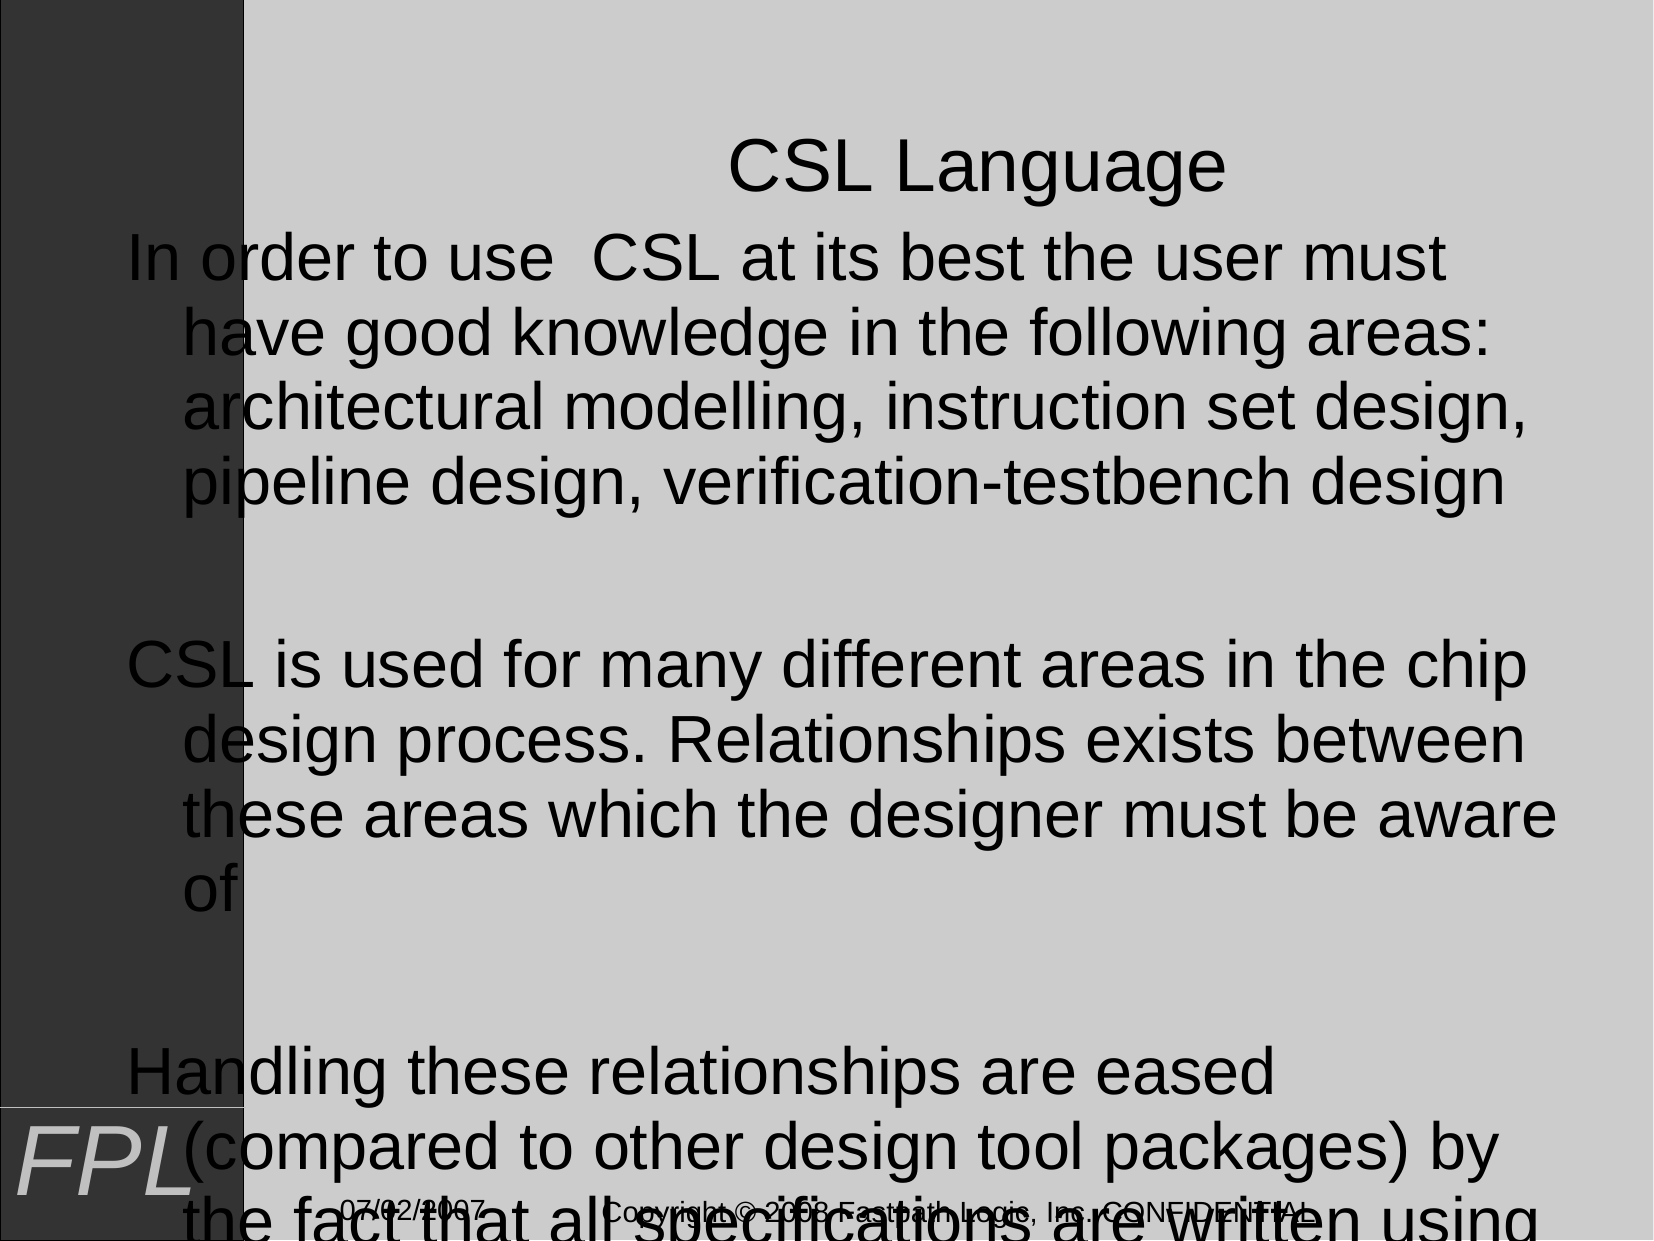

# CSL Language
In order to use CSL at its best the user must have good knowledge in the following areas: architectural modelling, instruction set design, pipeline design, verification-testbench design
CSL is used for many different areas in the chip design process. Relationships exists between these areas which the designer must be aware of
Handling these relationships are eased (compared to other design tool packages) by the fact that all specifications are written using only one language
07/02/2007
© 2007 FASTPATH LOGIC INC.